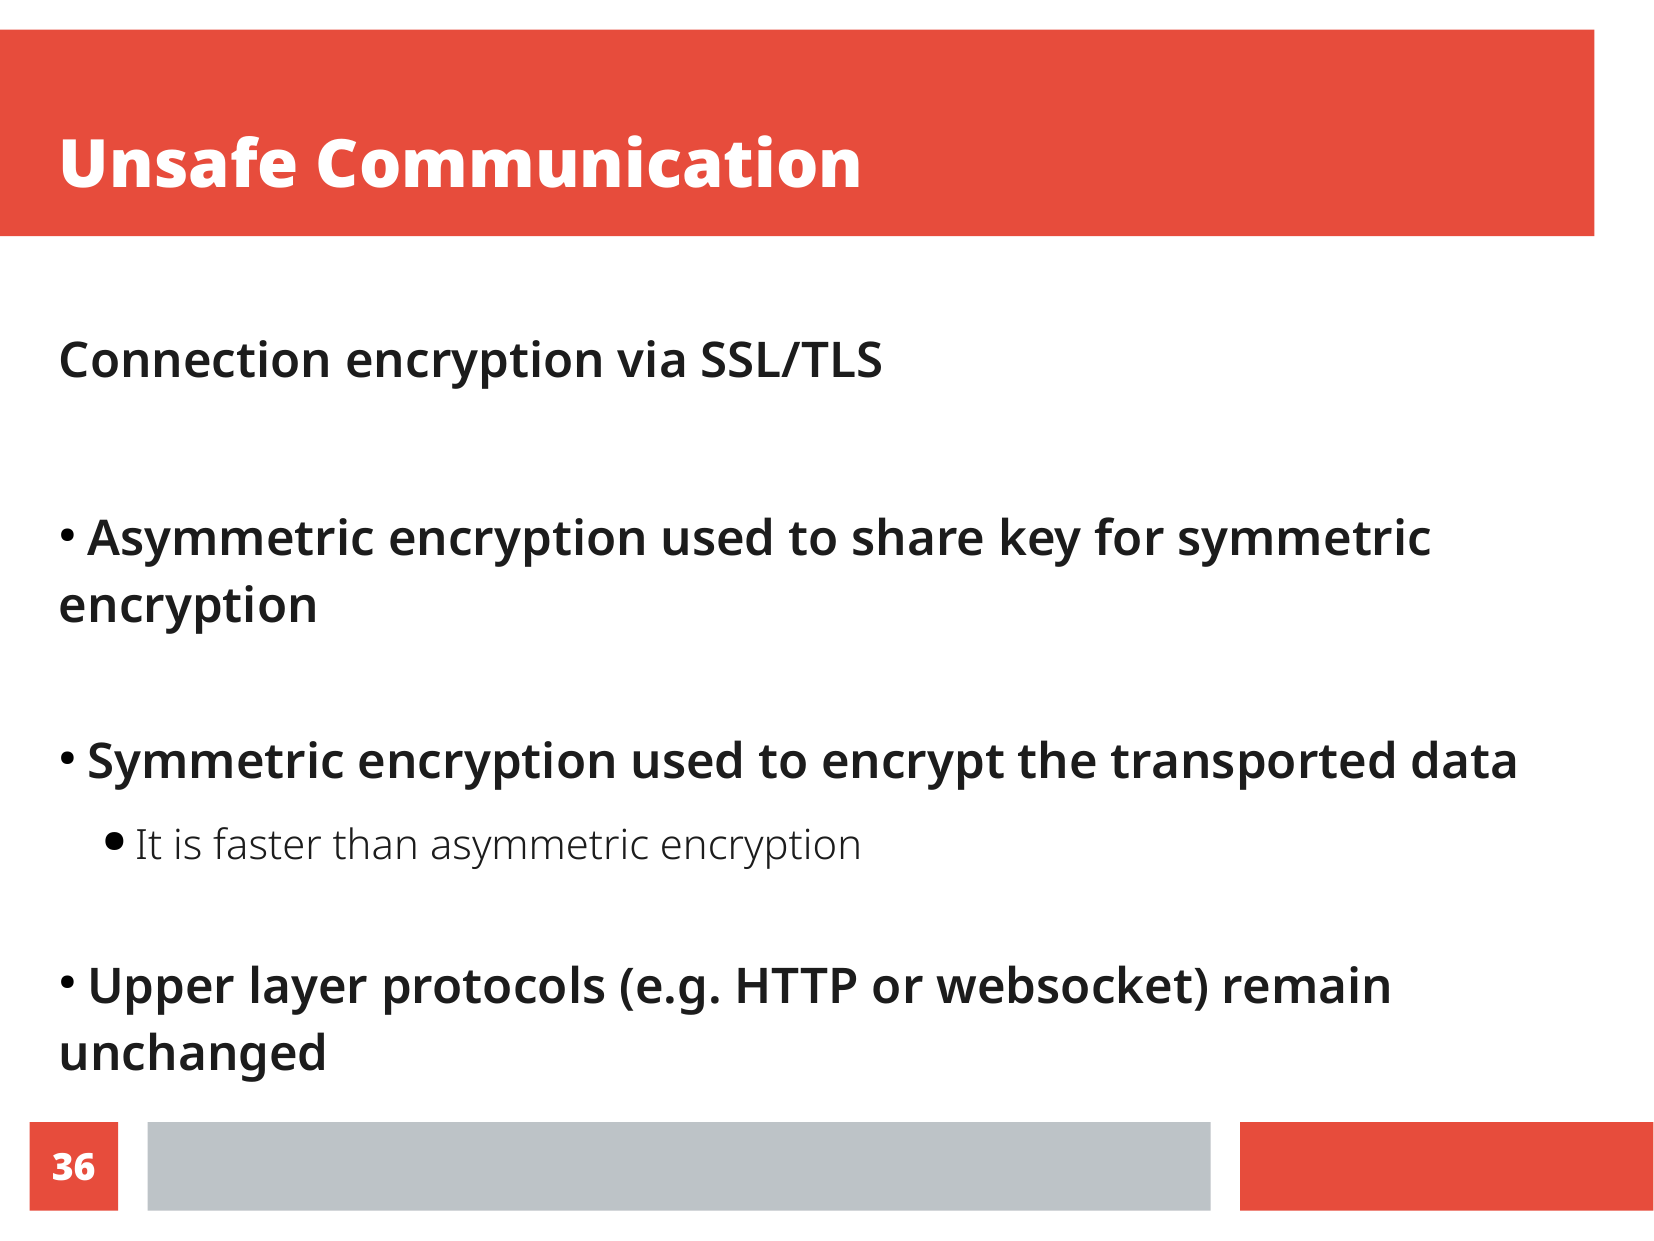

# Unsafe Communication
Connection encryption via SSL/TLS
 Asymmetric encryption used to share key for symmetric encryption
 Symmetric encryption used to encrypt the transported data
 It is faster than asymmetric encryption
 Upper layer protocols (e.g. HTTP or websocket) remain unchanged
36